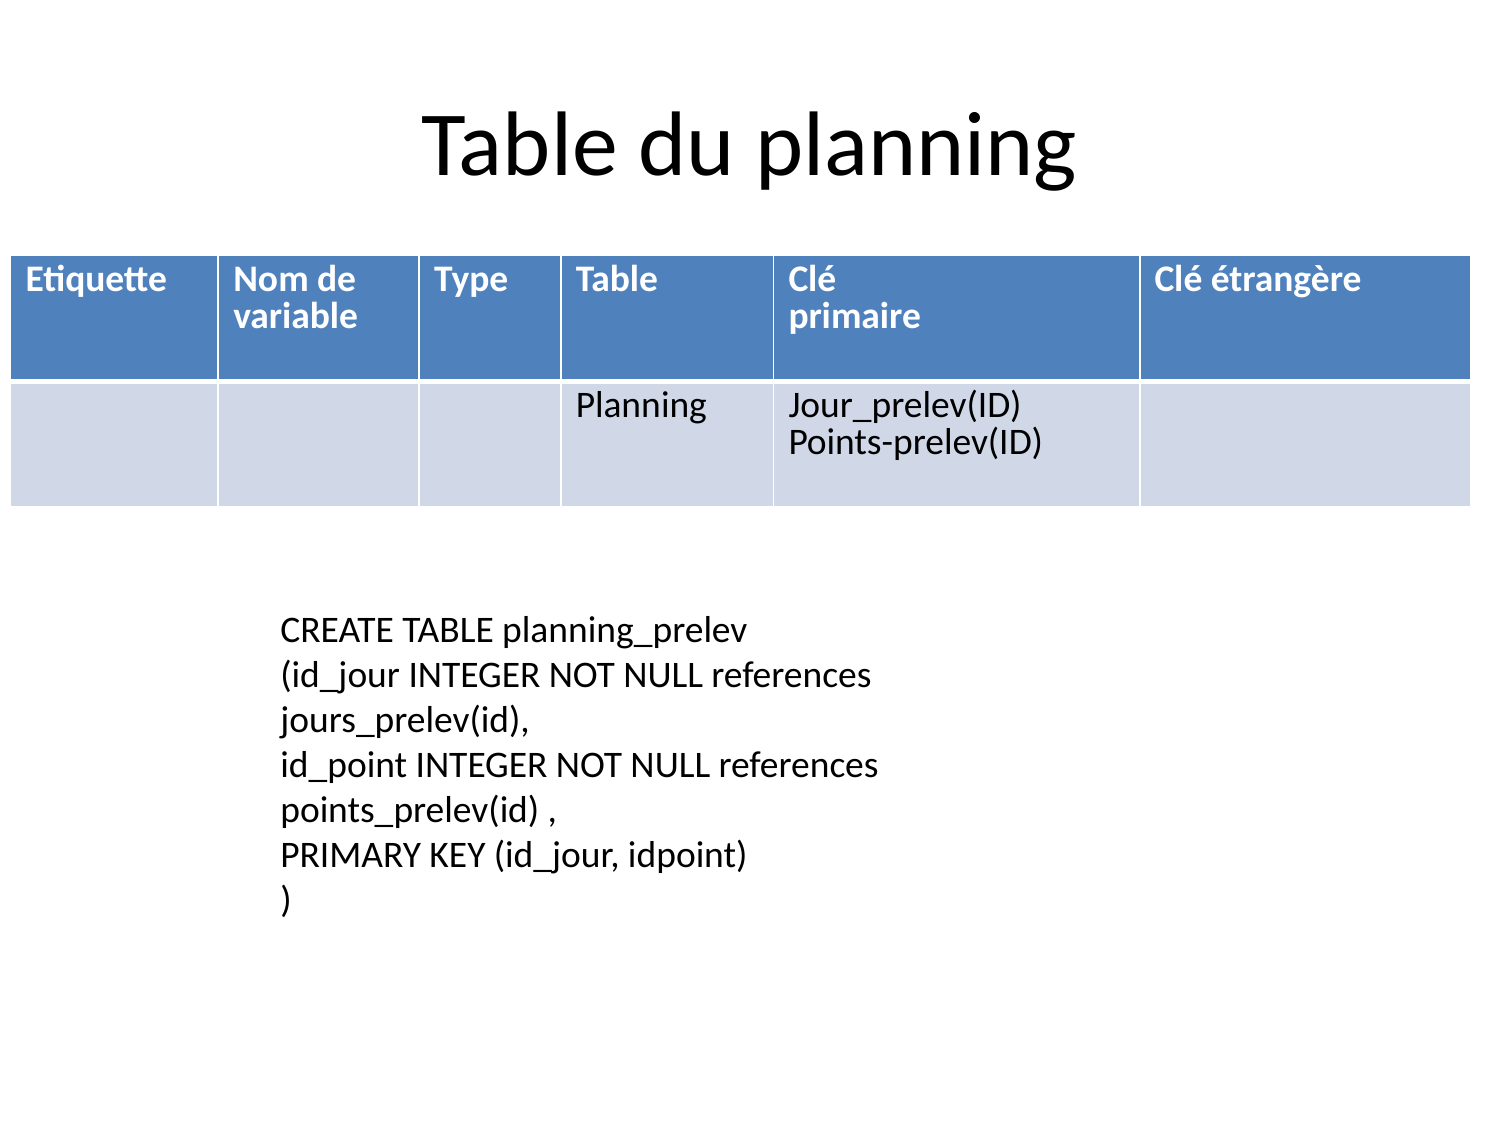

Table du planning
| Etiquette | Nom de variable | Type | Table | Clé primaire | Clé étrangère |
| --- | --- | --- | --- | --- | --- |
| | | | Planning | Jour\_prelev(ID) Points-prelev(ID) | |
CREATE TABLE planning_prelev
(id_jour INTEGER NOT NULL references jours_prelev(id),
id_point INTEGER NOT NULL references points_prelev(id) ,
PRIMARY KEY (id_jour, idpoint)
)